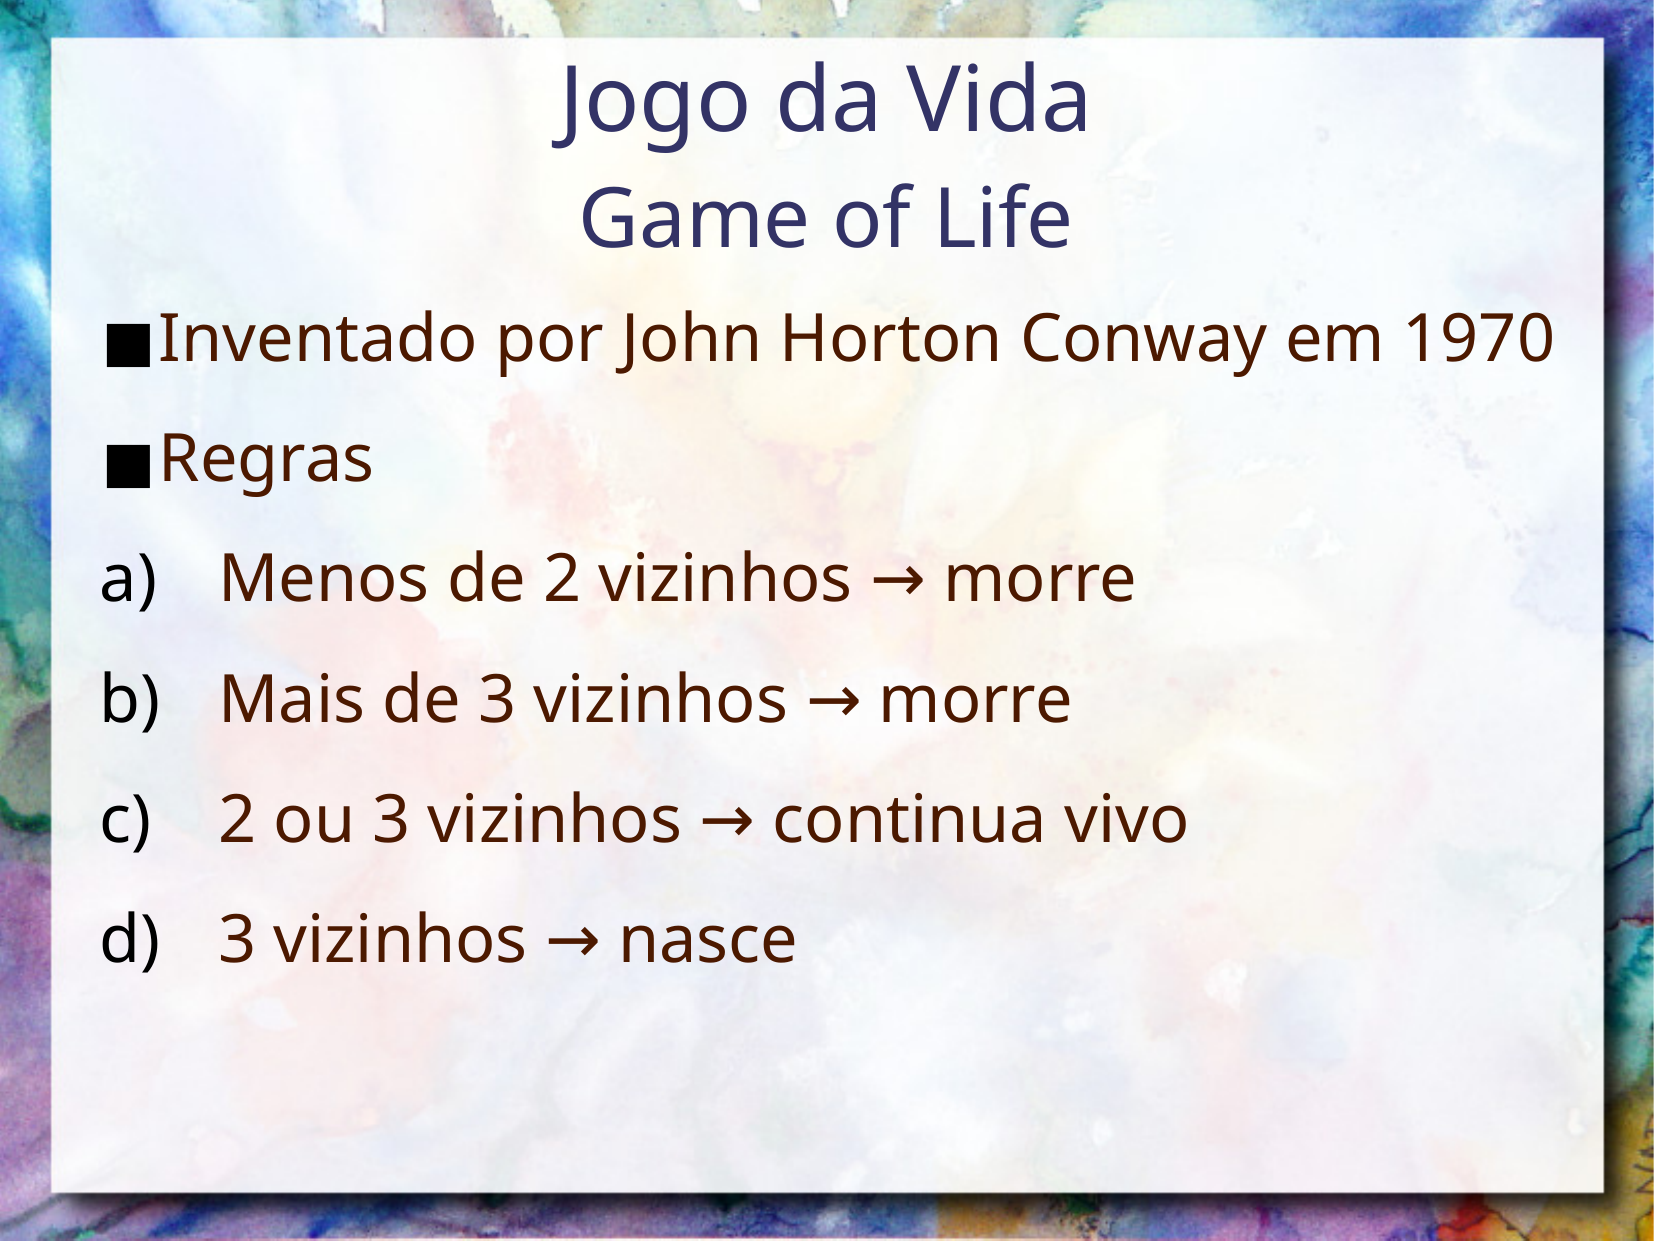

# Jogo da Vida Game of Life
Inventado por John Horton Conway em 1970
Regras
Menos de 2 vizinhos → morre
Mais de 3 vizinhos → morre
2 ou 3 vizinhos → continua vivo
3 vizinhos → nasce